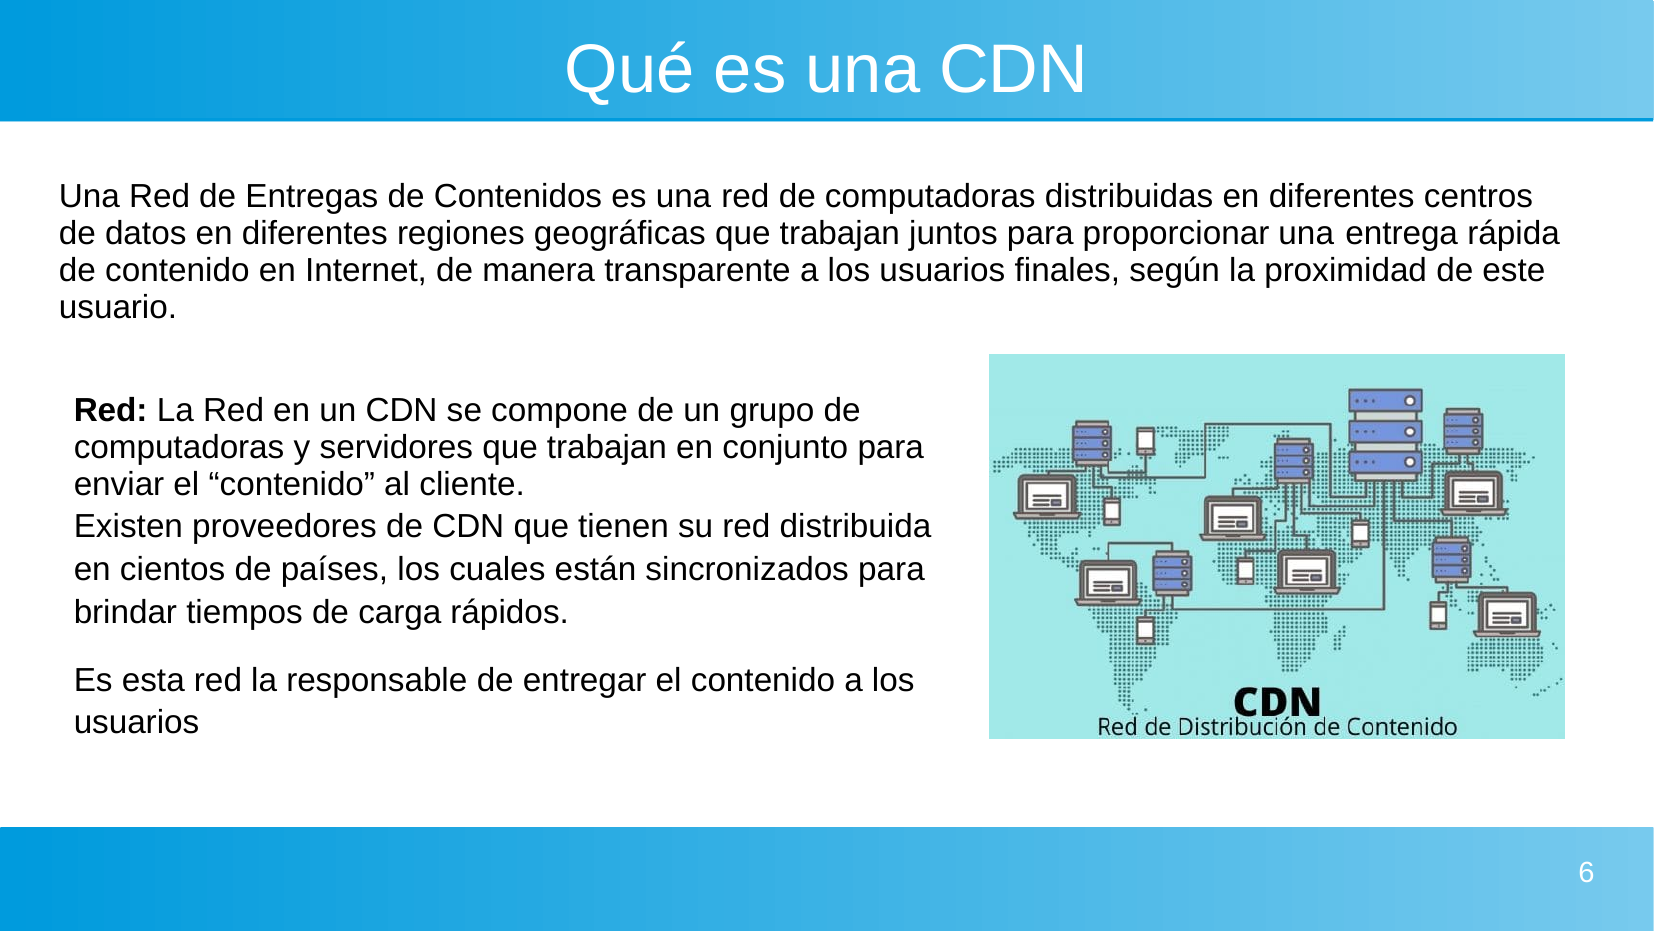

# Qué es una CDN
Una Red de Entregas de Contenidos es una red de computadoras distribuidas en diferentes centros de datos en diferentes regiones geográficas que trabajan juntos para proporcionar una entrega rápida de contenido en Internet, de manera transparente a los usuarios finales, según la proximidad de este usuario.
Red: La Red en un CDN se compone de un grupo de computadoras y servidores que trabajan en conjunto para enviar el “contenido” al cliente.
Existen proveedores de CDN que tienen su red distribuida en cientos de países, los cuales están sincronizados para brindar tiempos de carga rápidos.
Es esta red la responsable de entregar el contenido a los usuarios
6